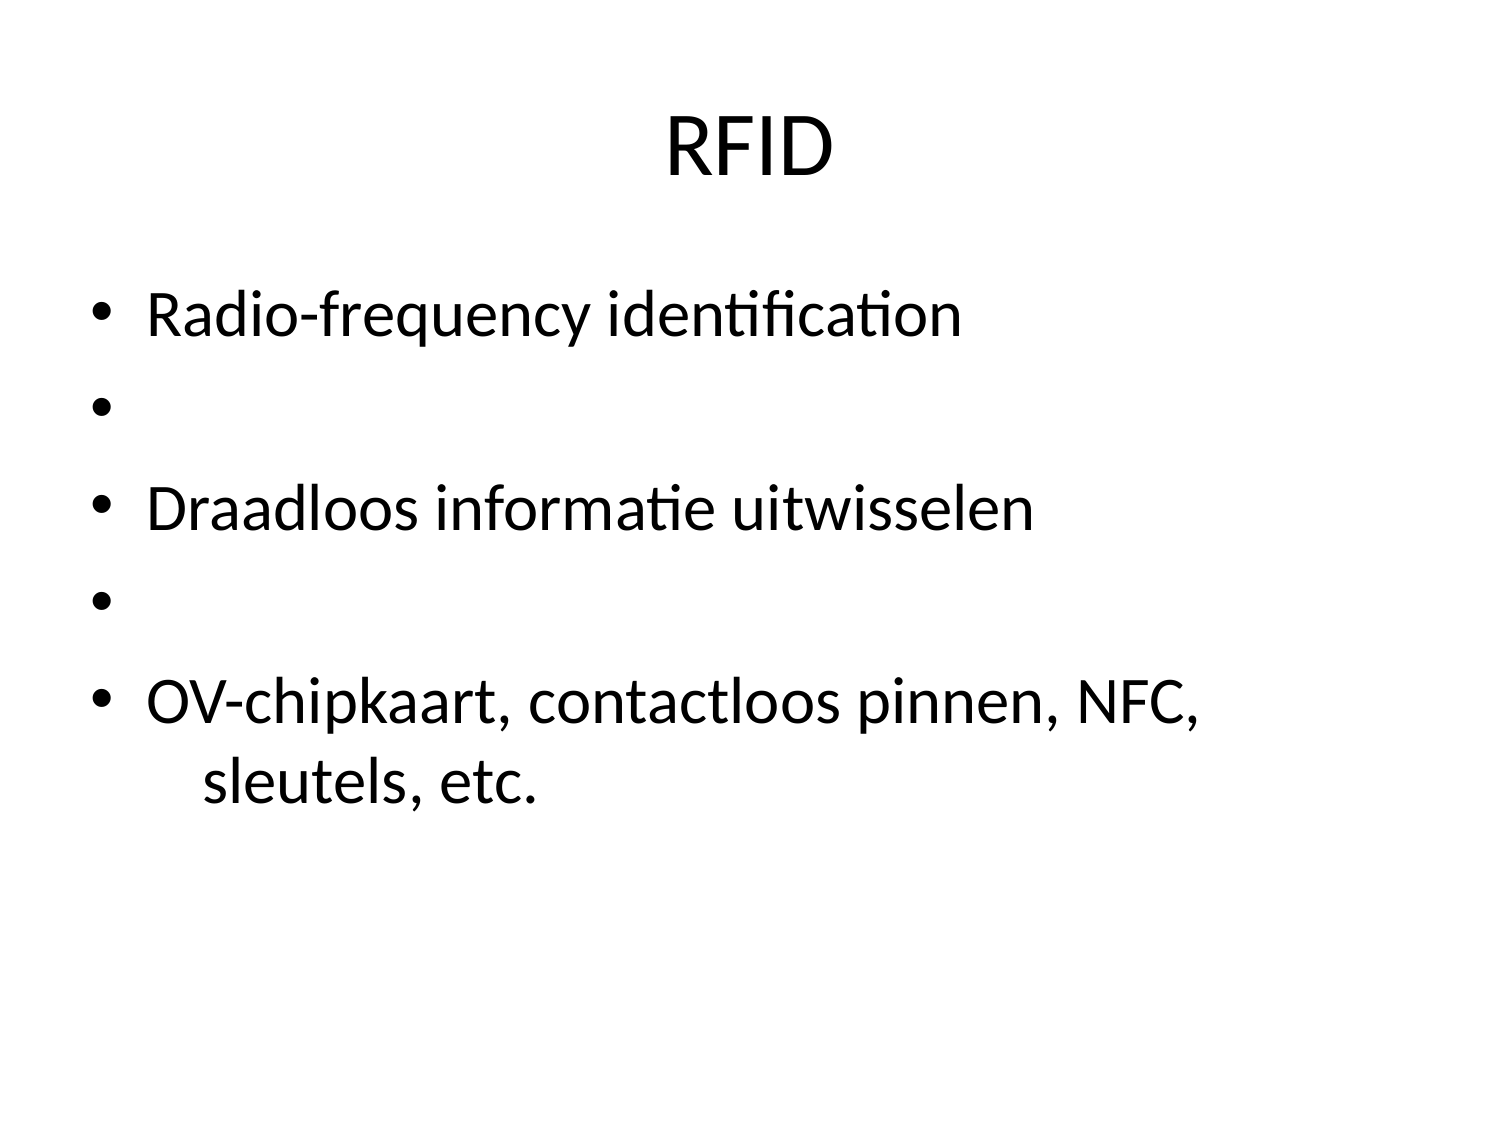

# RFID
Radio-frequency identification
Draadloos informatie uitwisselen
OV-chipkaart, contactloos pinnen, NFC, sleutels, etc.